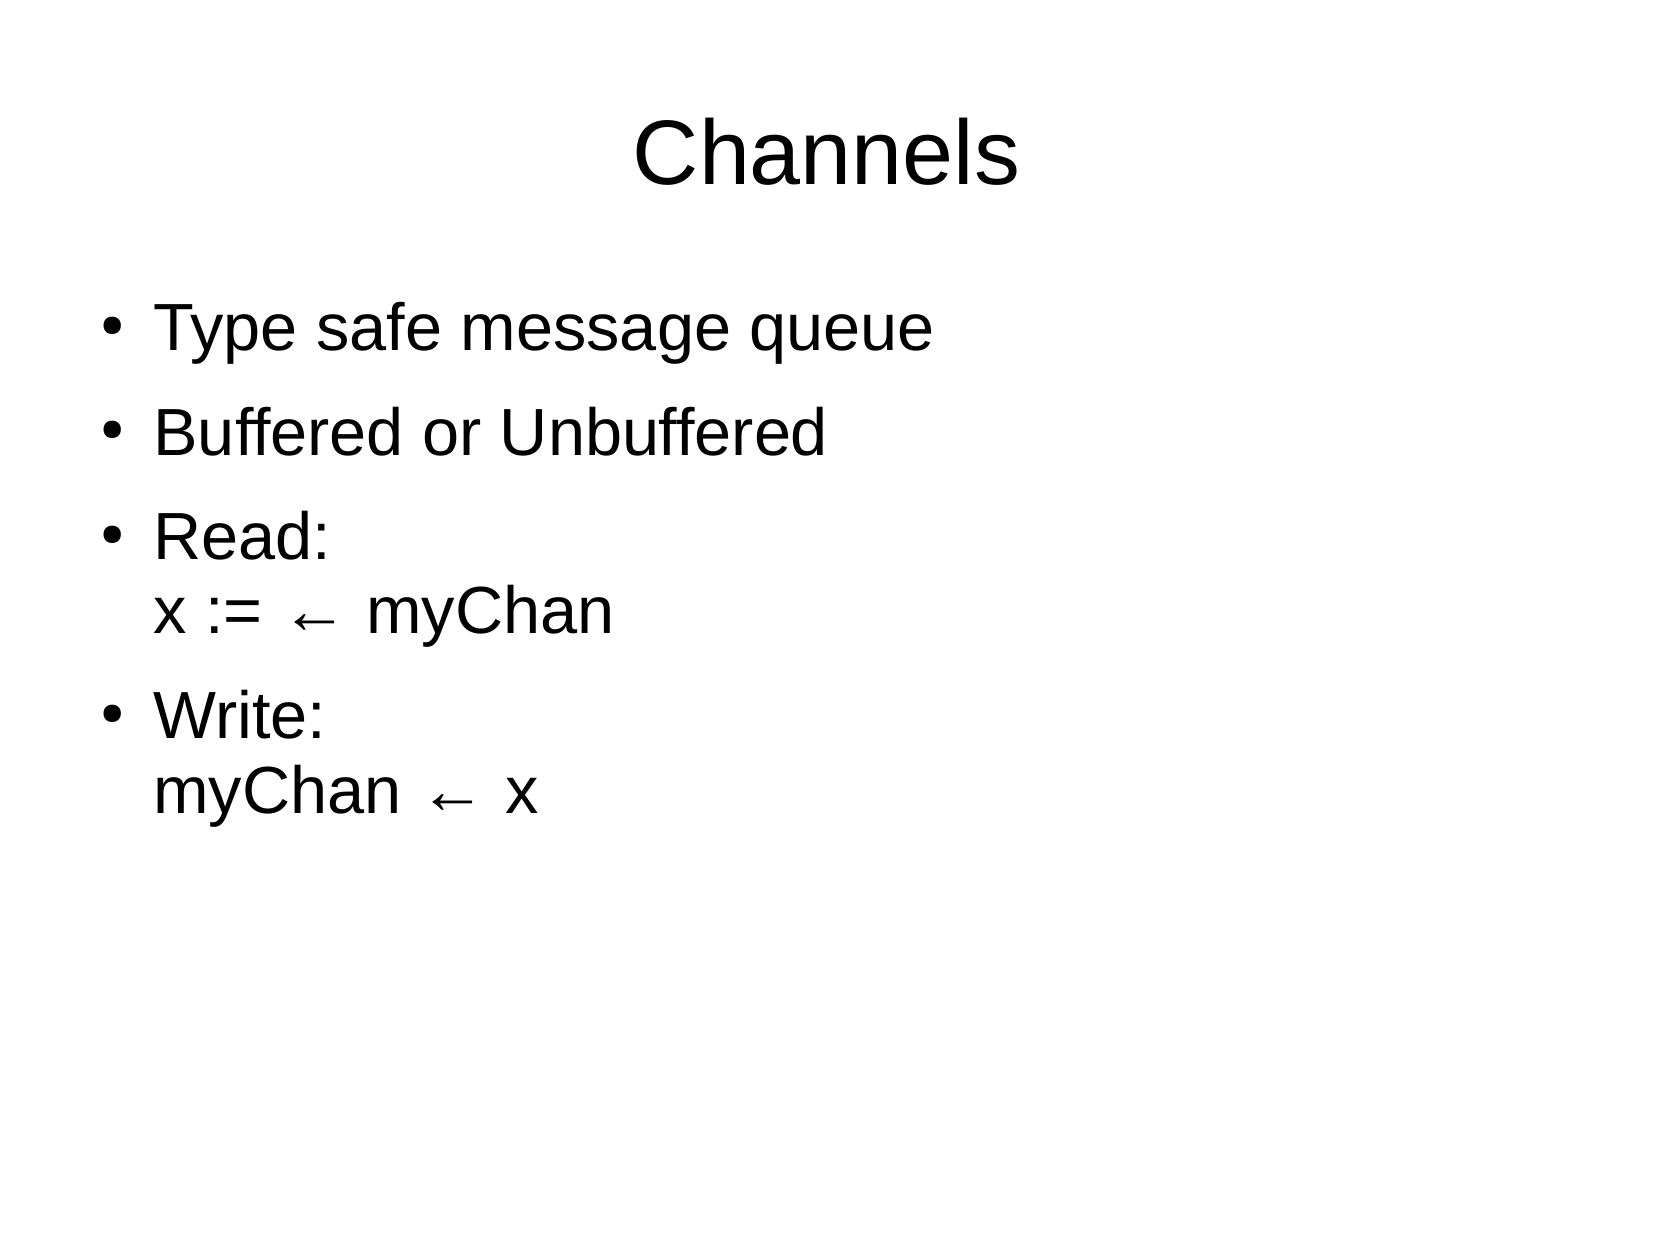

# Channels
Type safe message queue
Buffered or Unbuffered
Read:
x := ← myChan
Write:
myChan ← x